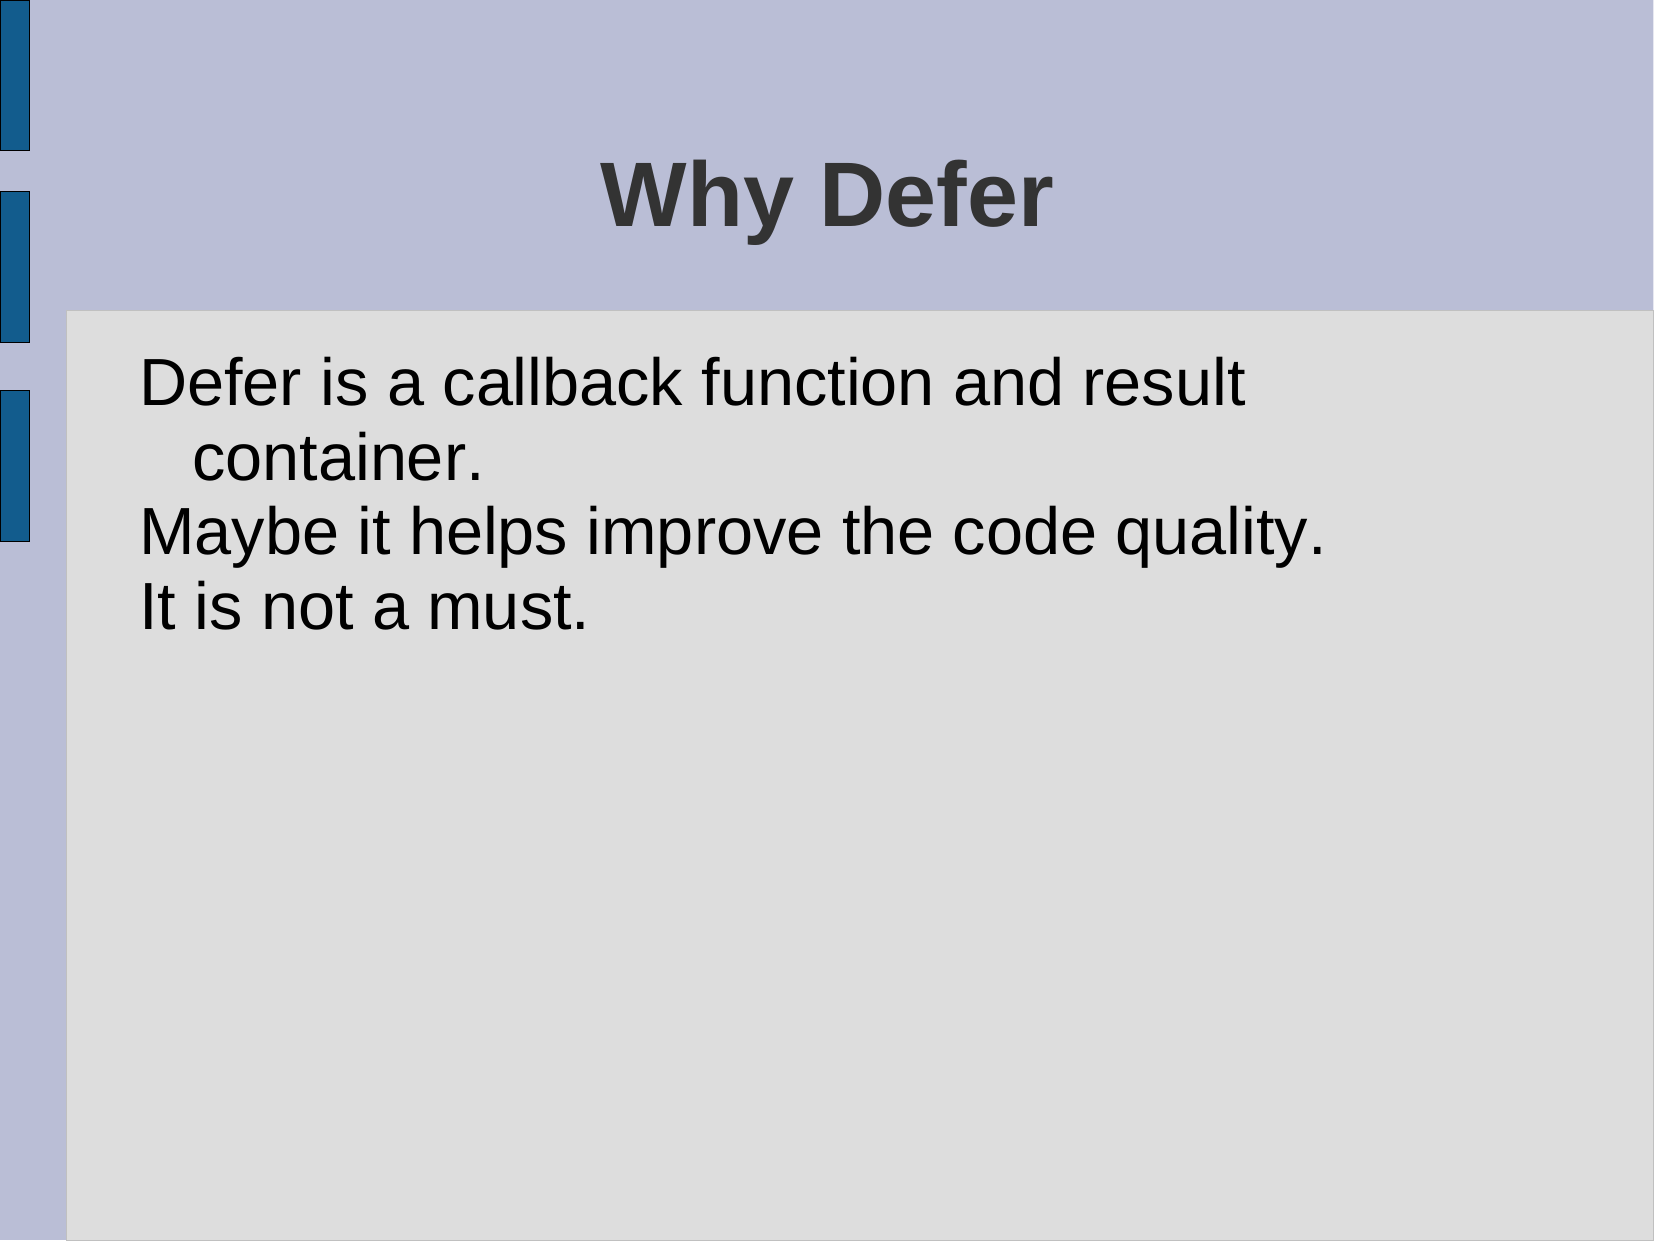

# Why Defer
Defer is a callback function and result container.
Maybe it helps improve the code quality.
It is not a must.